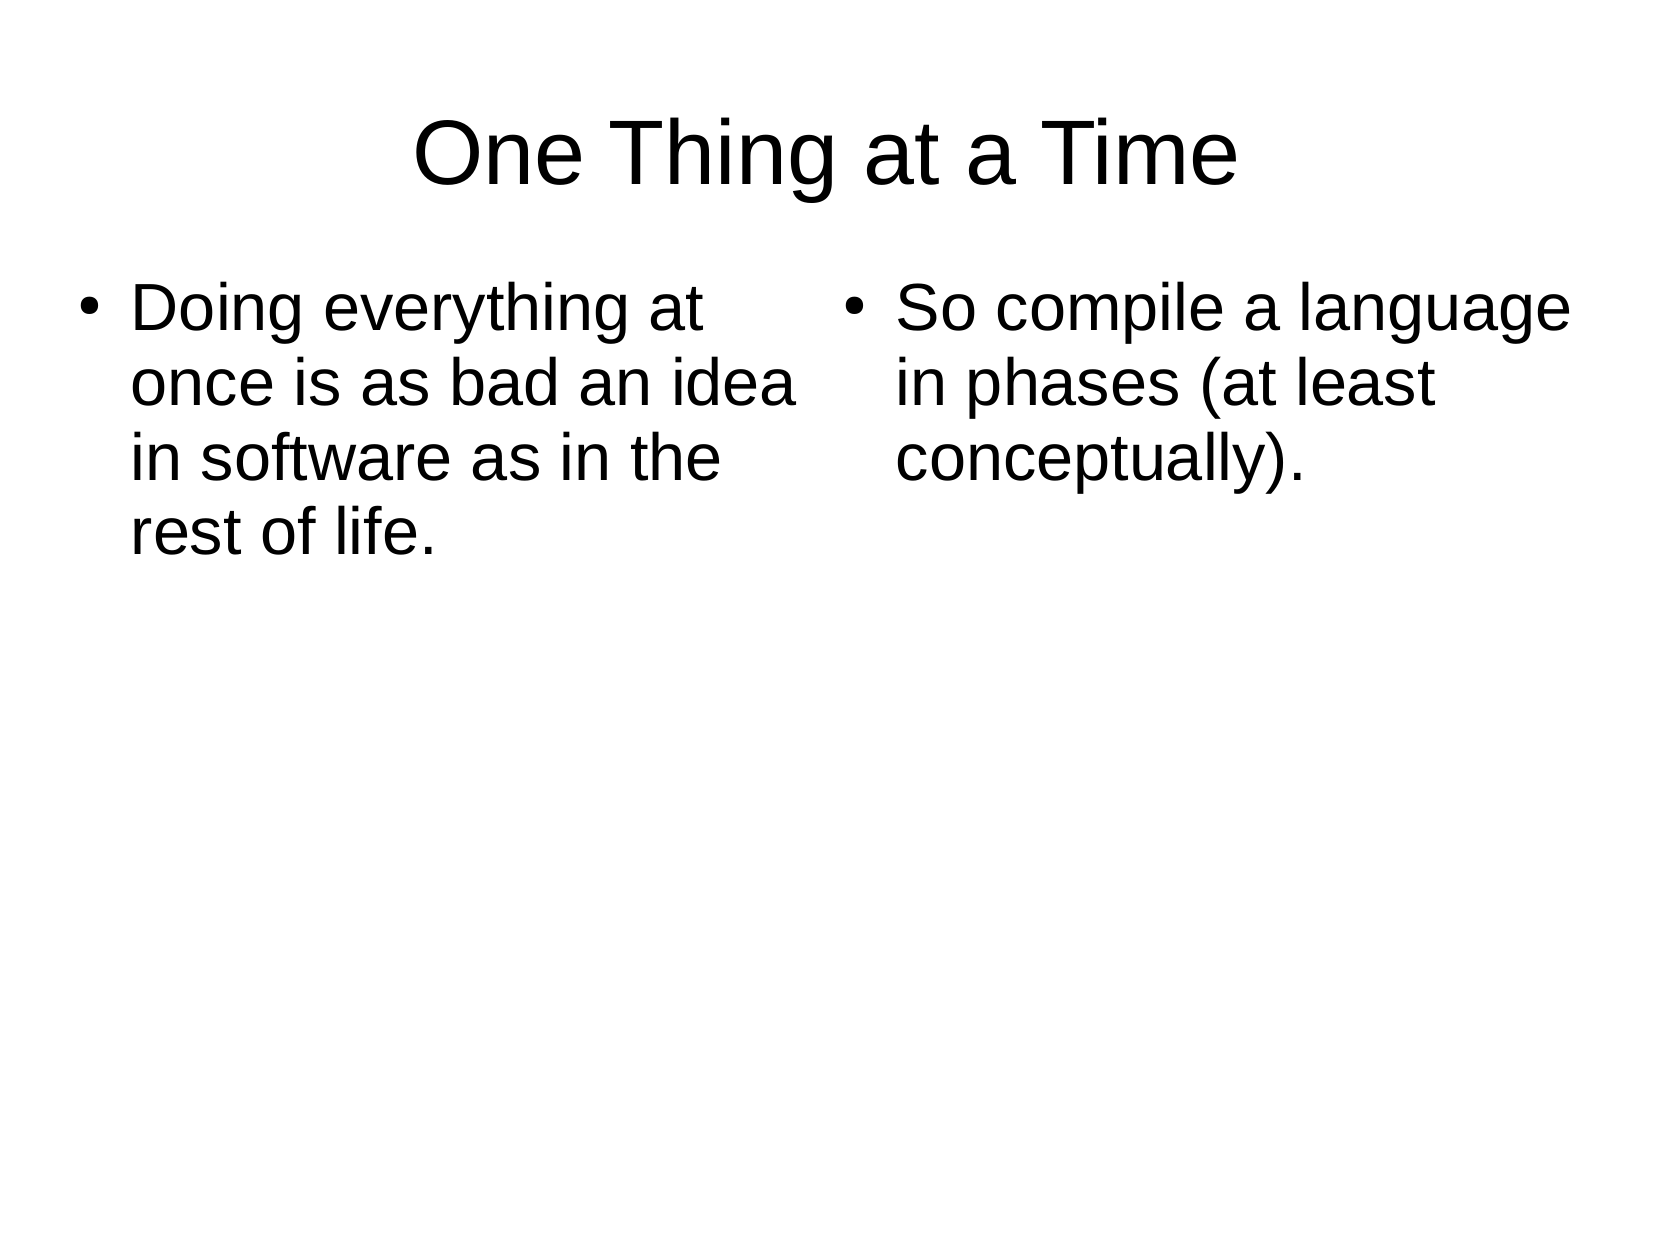

# One Thing at a Time
Doing everything at once is as bad an idea in software as in the rest of life.
So compile a language in phases (at least conceptually).